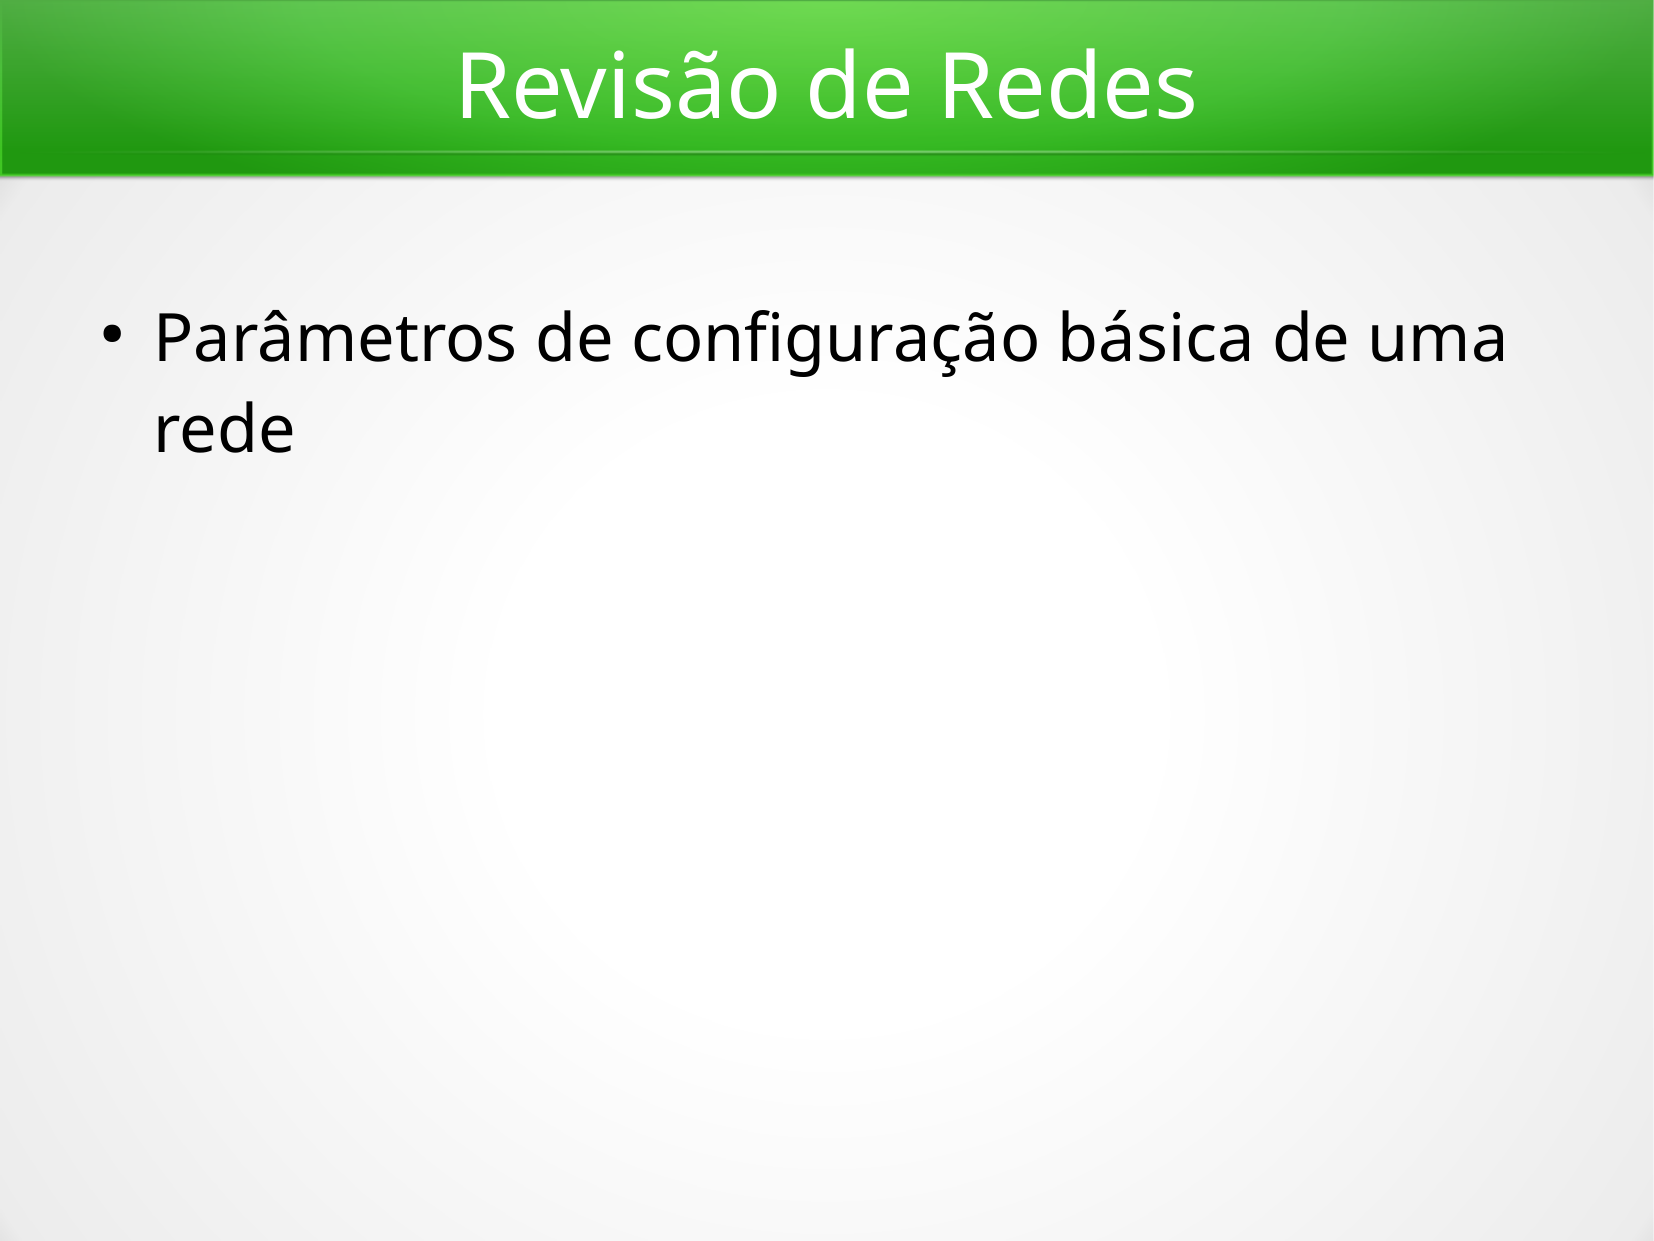

# Revisão de Redes
Parâmetros de configuração básica de uma rede